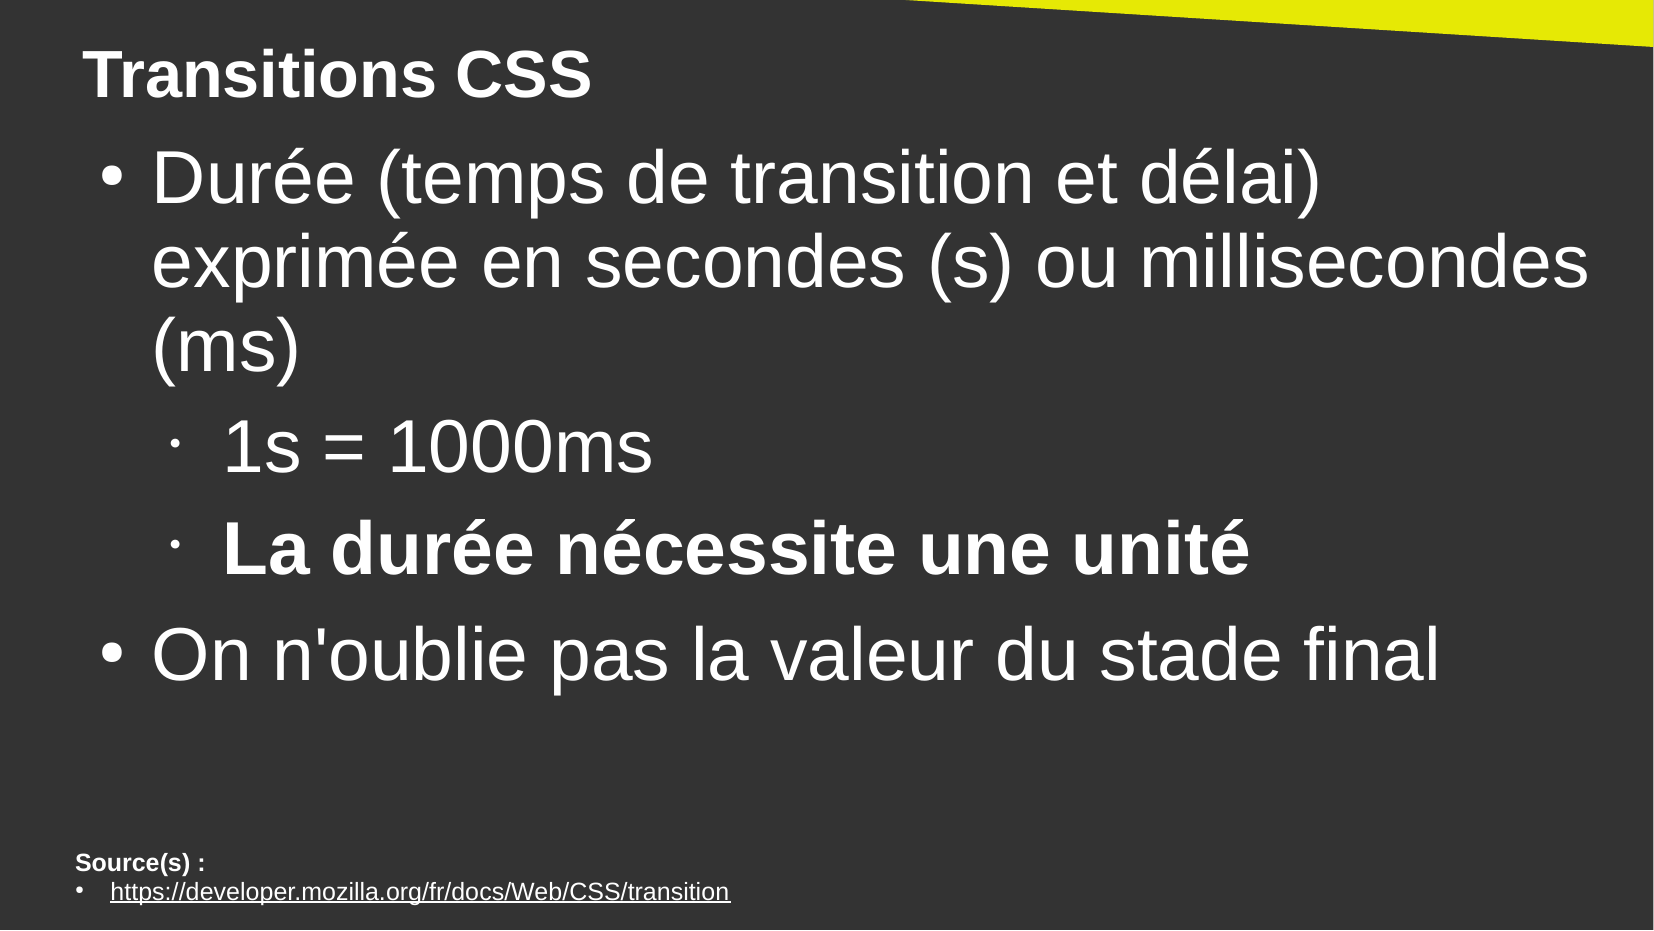

# Transitions CSS
Durée (temps de transition et délai) exprimée en secondes (s) ou millisecondes (ms)
1s = 1000ms
La durée nécessite une unité
On n'oublie pas la valeur du stade final
Source(s) :
https://developer.mozilla.org/fr/docs/Web/CSS/transition